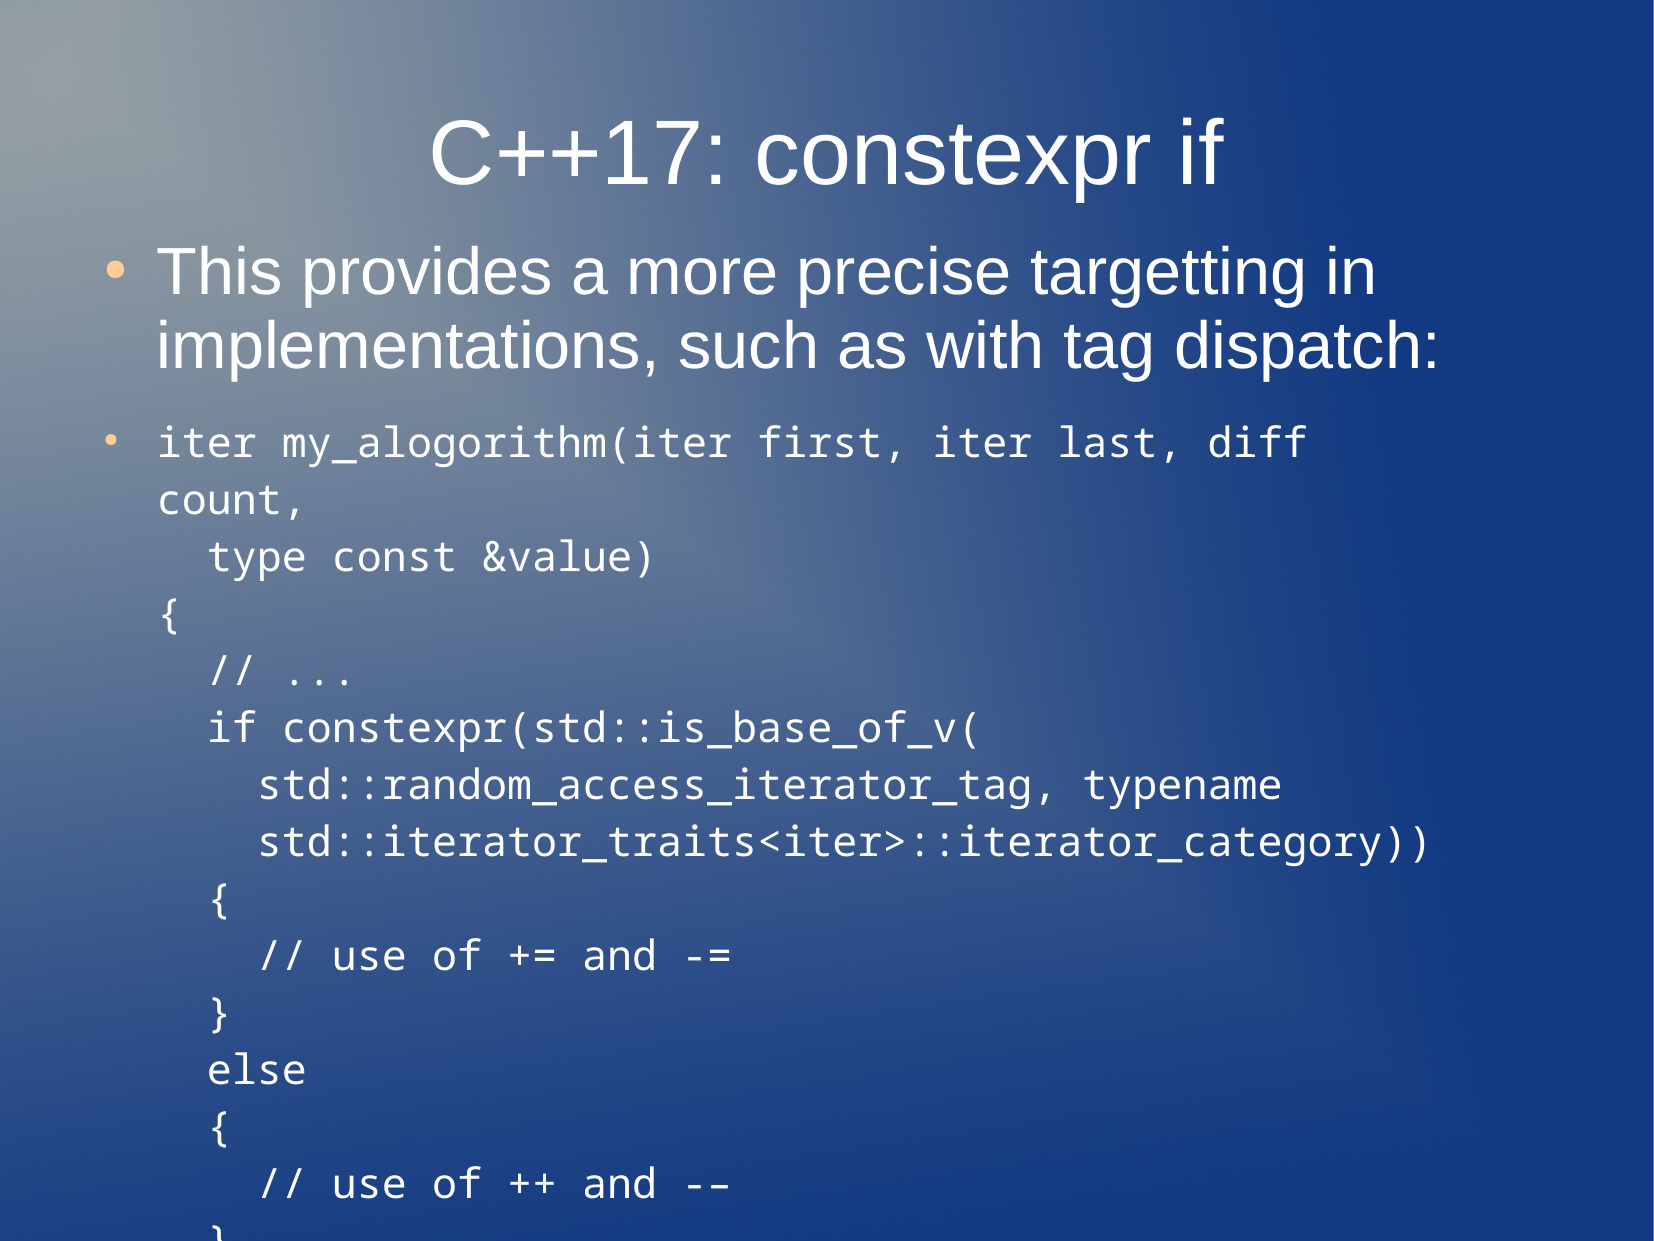

# C++17: constexpr if
This provides a more precise targetting in implementations, such as with tag dispatch:
iter my_alogorithm(iter first, iter last, diff count,
 type const &value)
{
 // ...
 if constexpr(std::is_base_of_v(
 std::random_access_iterator_tag, typename
 std::iterator_traits<iter>::iterator_category))
 {
 // use of += and -=
 }
 else
 {
 // use of ++ and -–
 }
 // ...
}